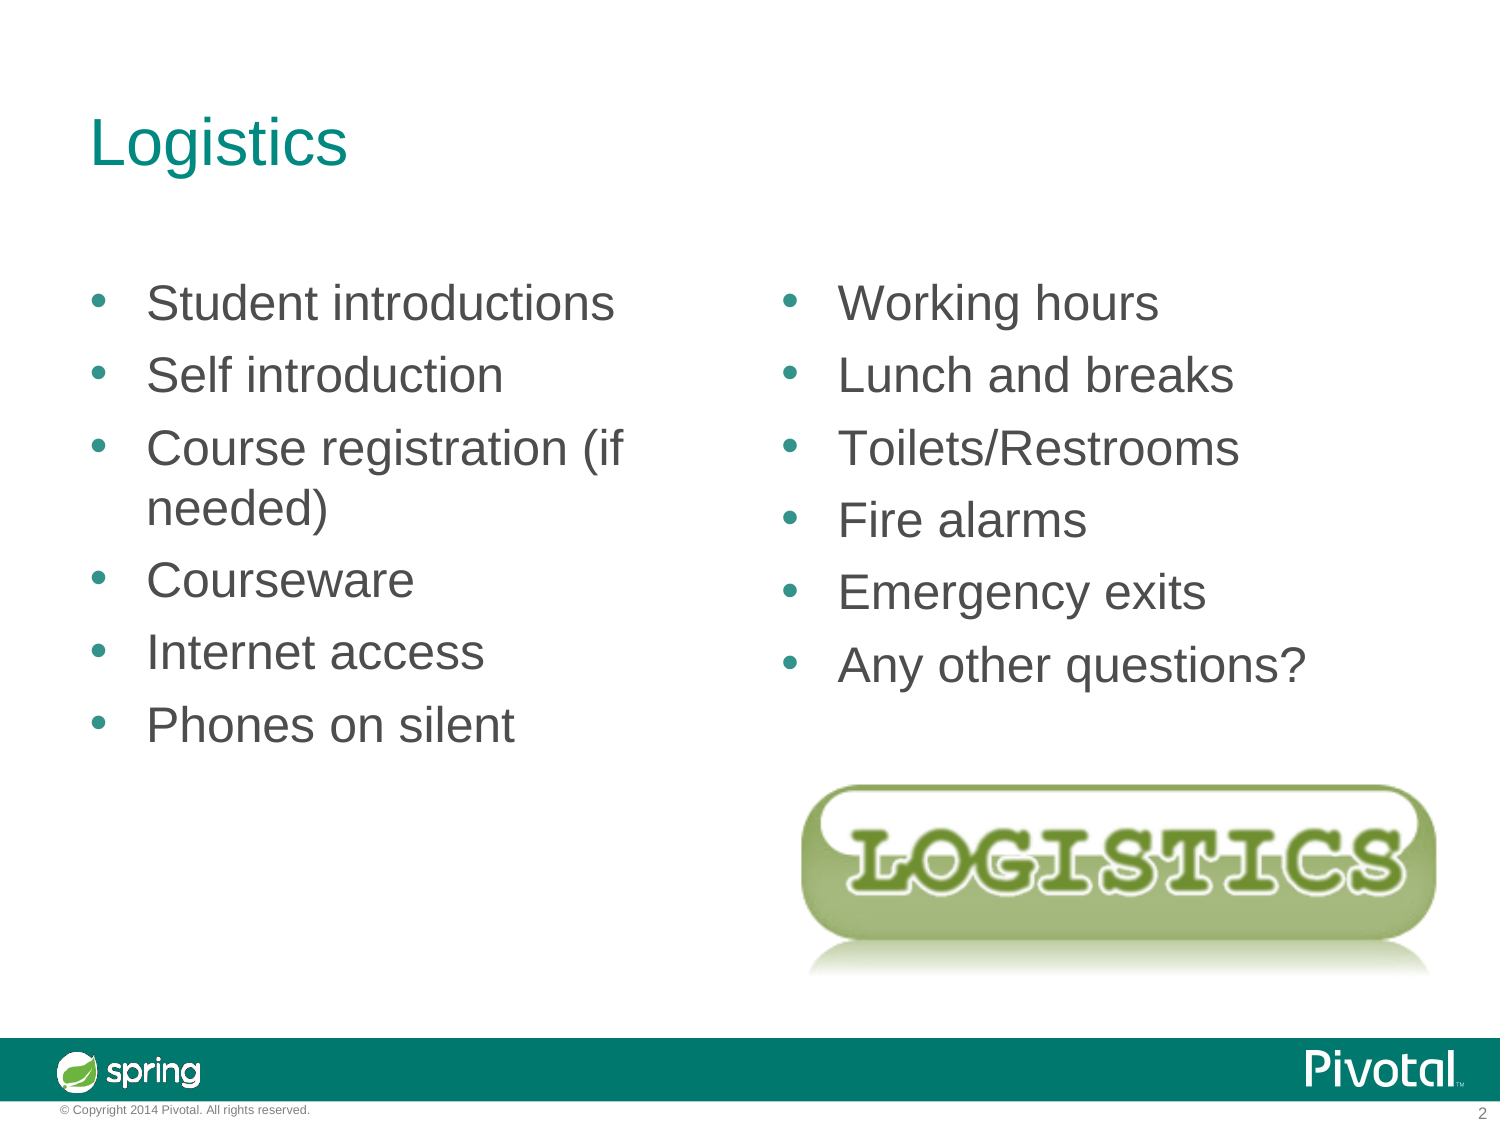

# Logistics
Student introductions
Self introduction
Course registration (if needed)
Courseware
Internet access
Phones on silent
Working hours
Lunch and breaks
Toilets/Restrooms
Fire alarms
Emergency exits
Any other questions?